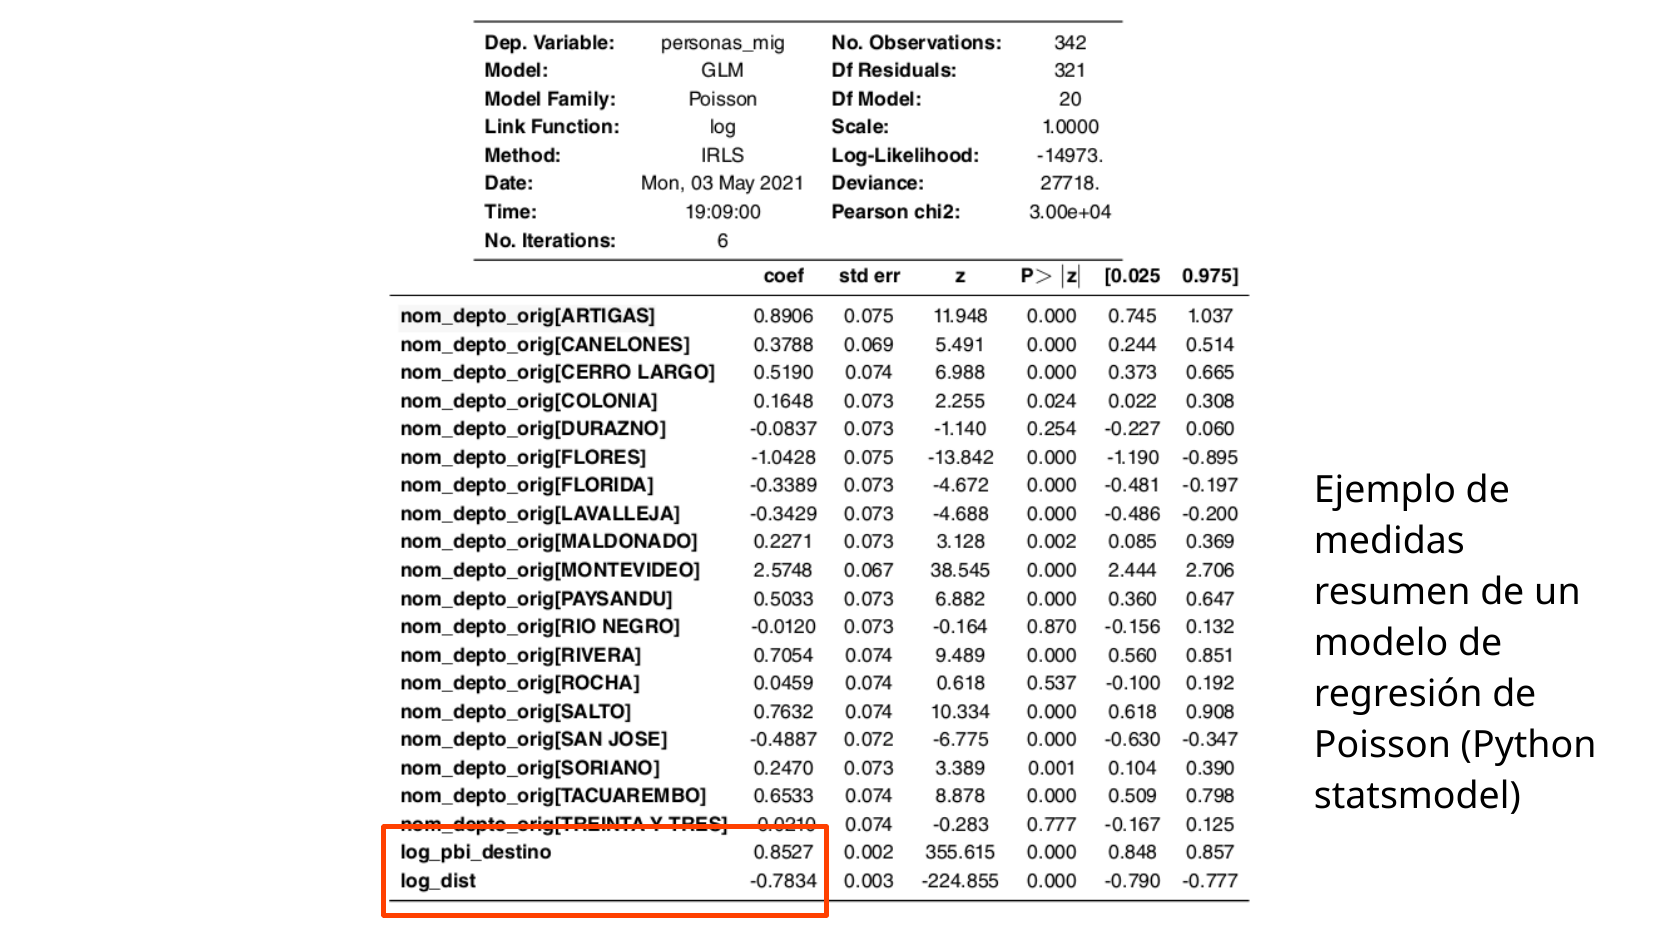

# Spatial interaction models
Ejemplo de medidas resumen de un modelo de regresión de Poisson (Python statsmodel)